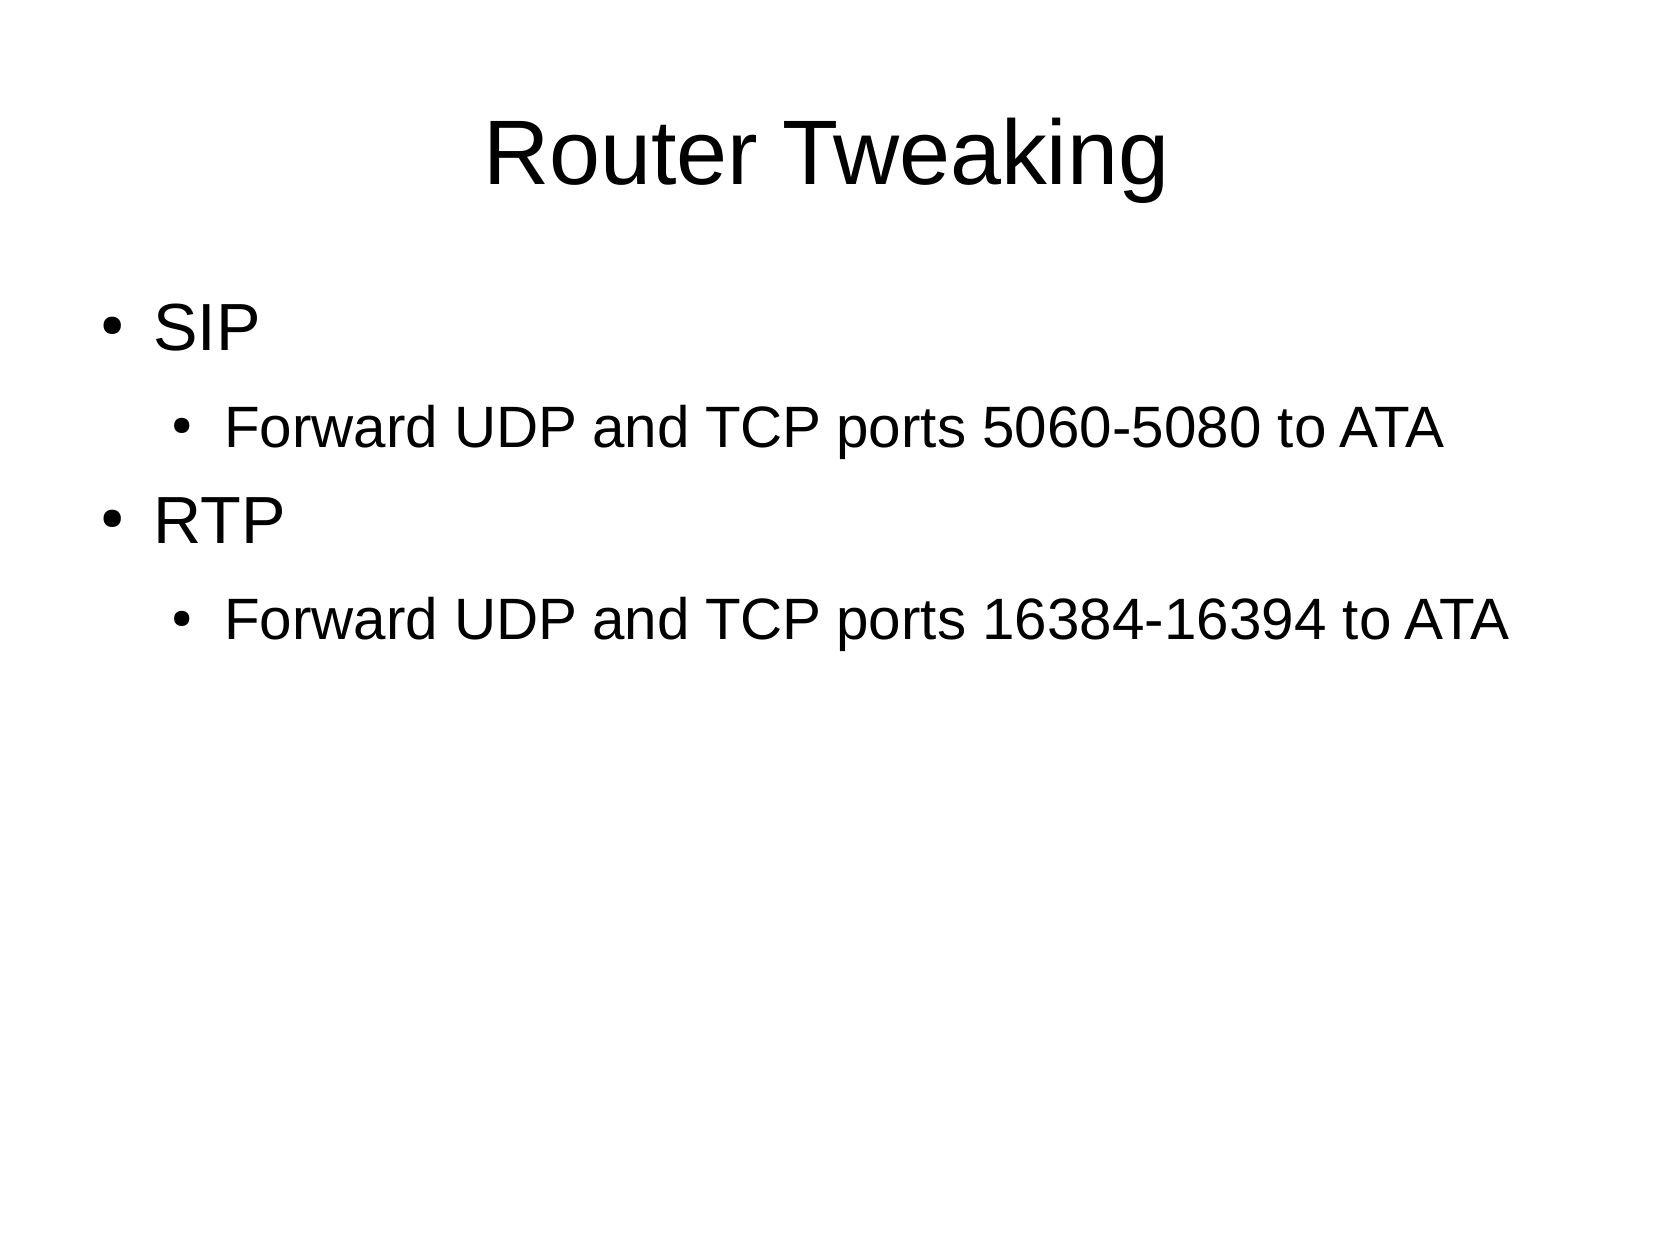

# Router Tweaking
SIP
Forward UDP and TCP ports 5060-5080 to ATA
RTP
Forward UDP and TCP ports 16384-16394 to ATA